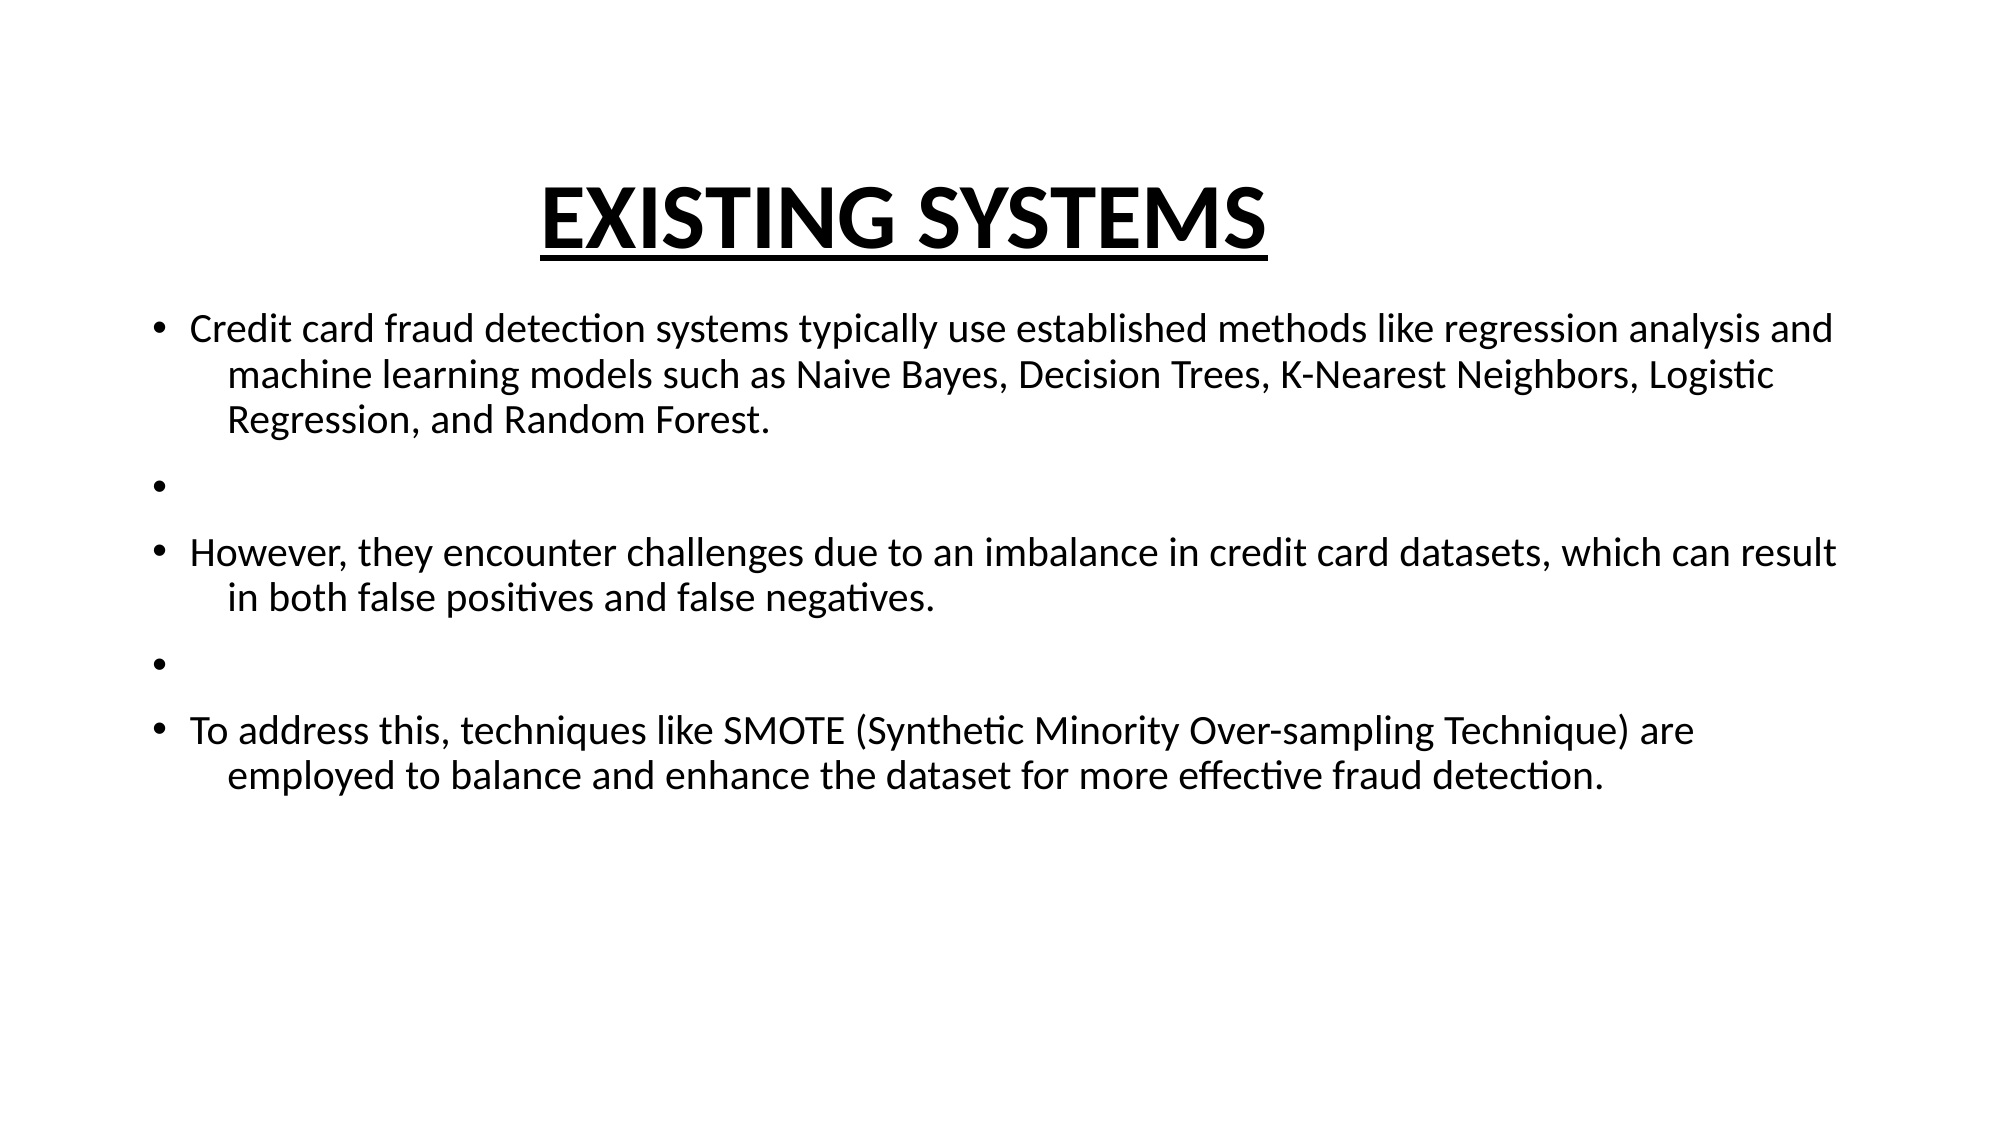

# EXISTING SYSTEMS
Credit card fraud detection systems typically use established methods like regression analysis and machine learning models such as Naive Bayes, Decision Trees, K-Nearest Neighbors, Logistic Regression, and Random Forest.
However, they encounter challenges due to an imbalance in credit card datasets, which can result in both false positives and false negatives.
To address this, techniques like SMOTE (Synthetic Minority Over-sampling Technique) are employed to balance and enhance the dataset for more effective fraud detection.